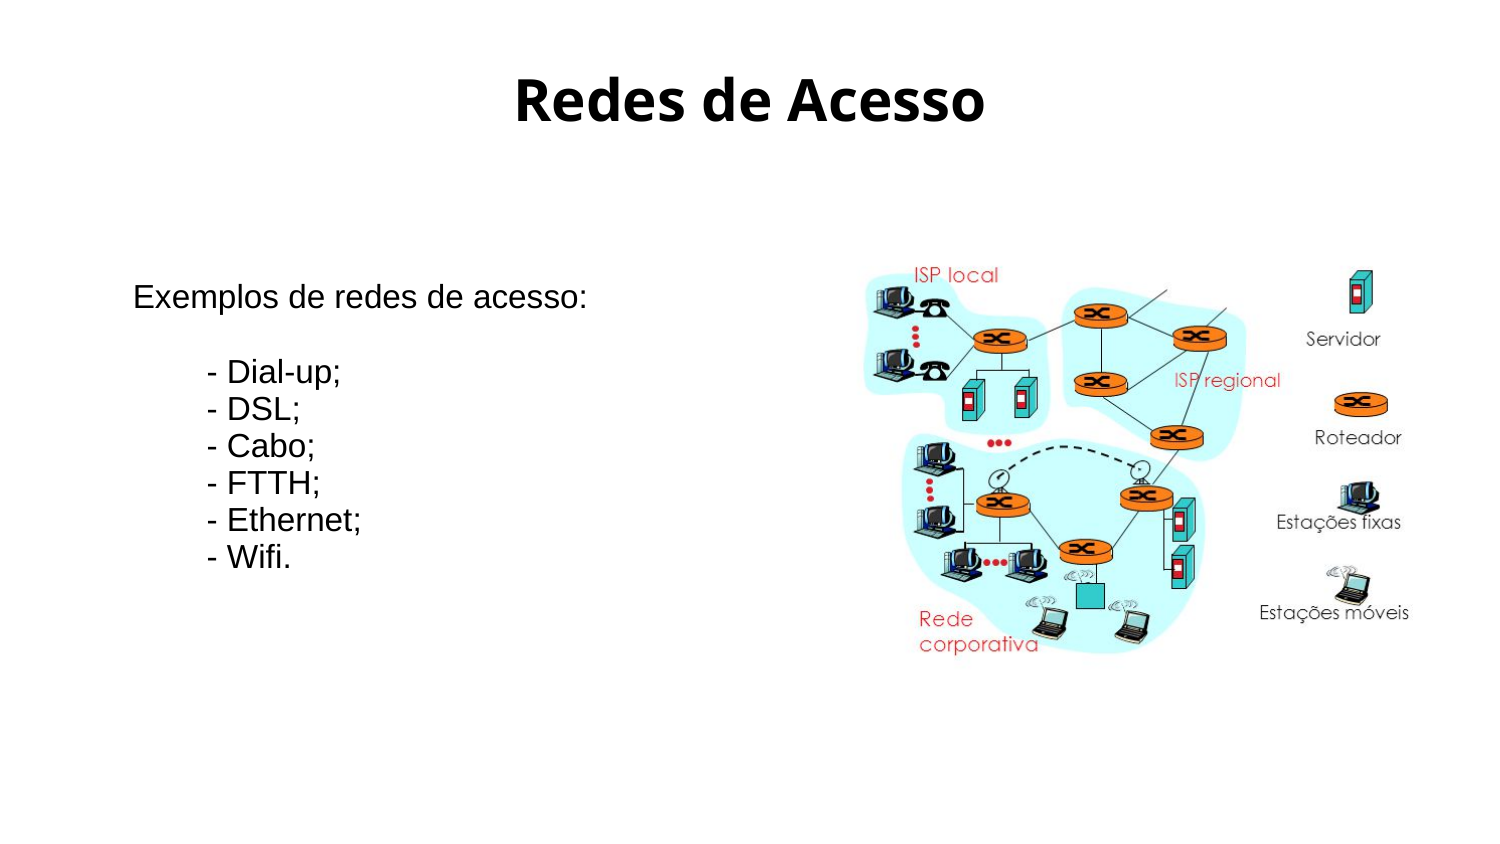

# Redes de Acesso
Exemplos de redes de acesso:
	- Dial-up;
	- DSL;
	- Cabo;
	- FTTH;
	- Ethernet;
	- Wifi.